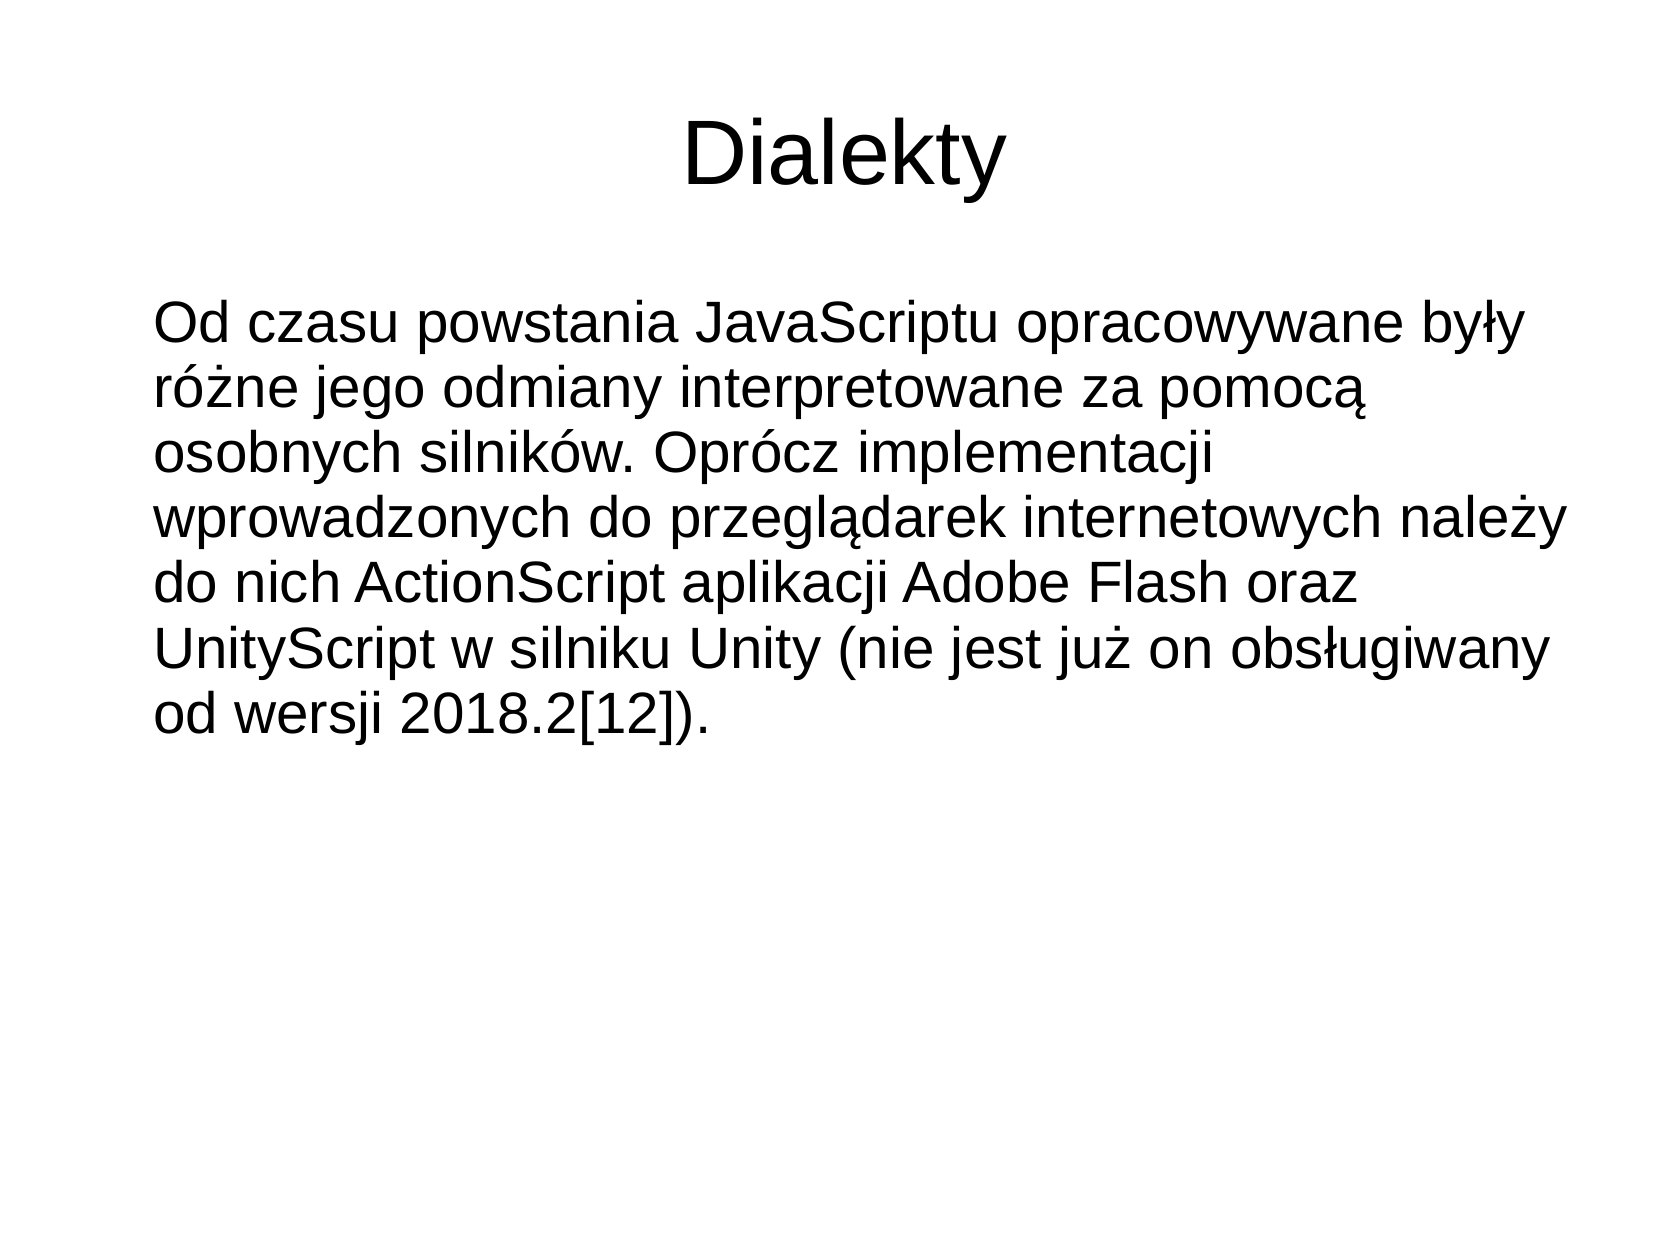

# Dialekty
Od czasu powstania JavaScriptu opracowywane były różne jego odmiany interpretowane za pomocą osobnych silników. Oprócz implementacji wprowadzonych do przeglądarek internetowych należy do nich ActionScript aplikacji Adobe Flash oraz UnityScript w silniku Unity (nie jest już on obsługiwany od wersji 2018.2[12]).